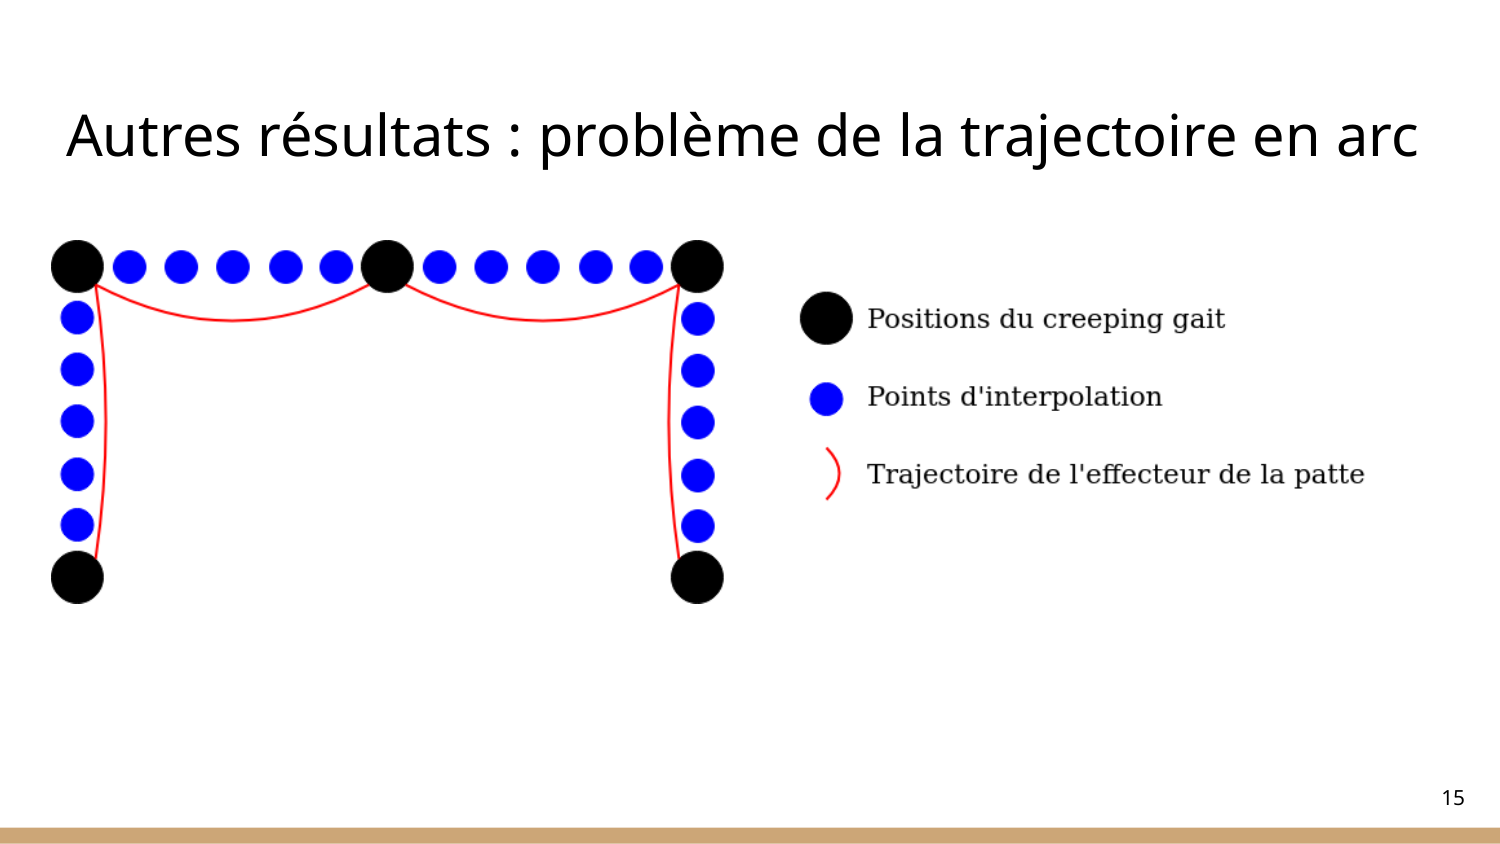

# Autres résultats : problème de la trajectoire en arc